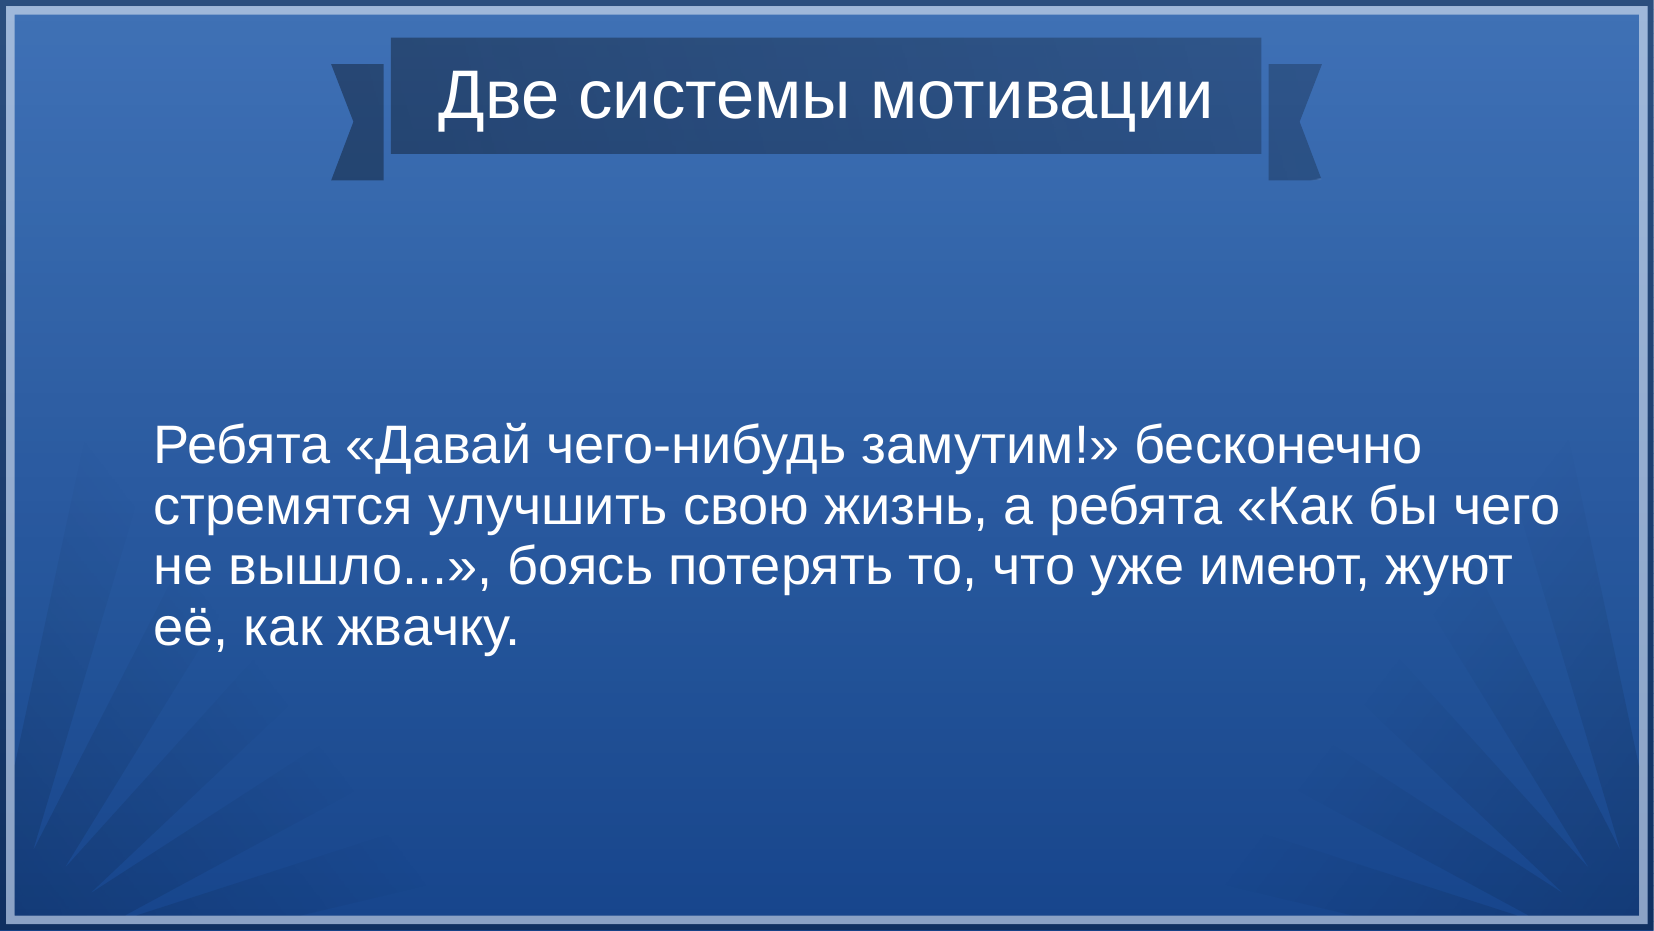

# Две системы мотивации
Ребята «Давай чего-нибудь замутим!» бесконечно стремятся улучшить свою жизнь, а ребята «Как бы чего не вышло...», боясь потерять то, что уже имеют, жуют её, как жвачку.